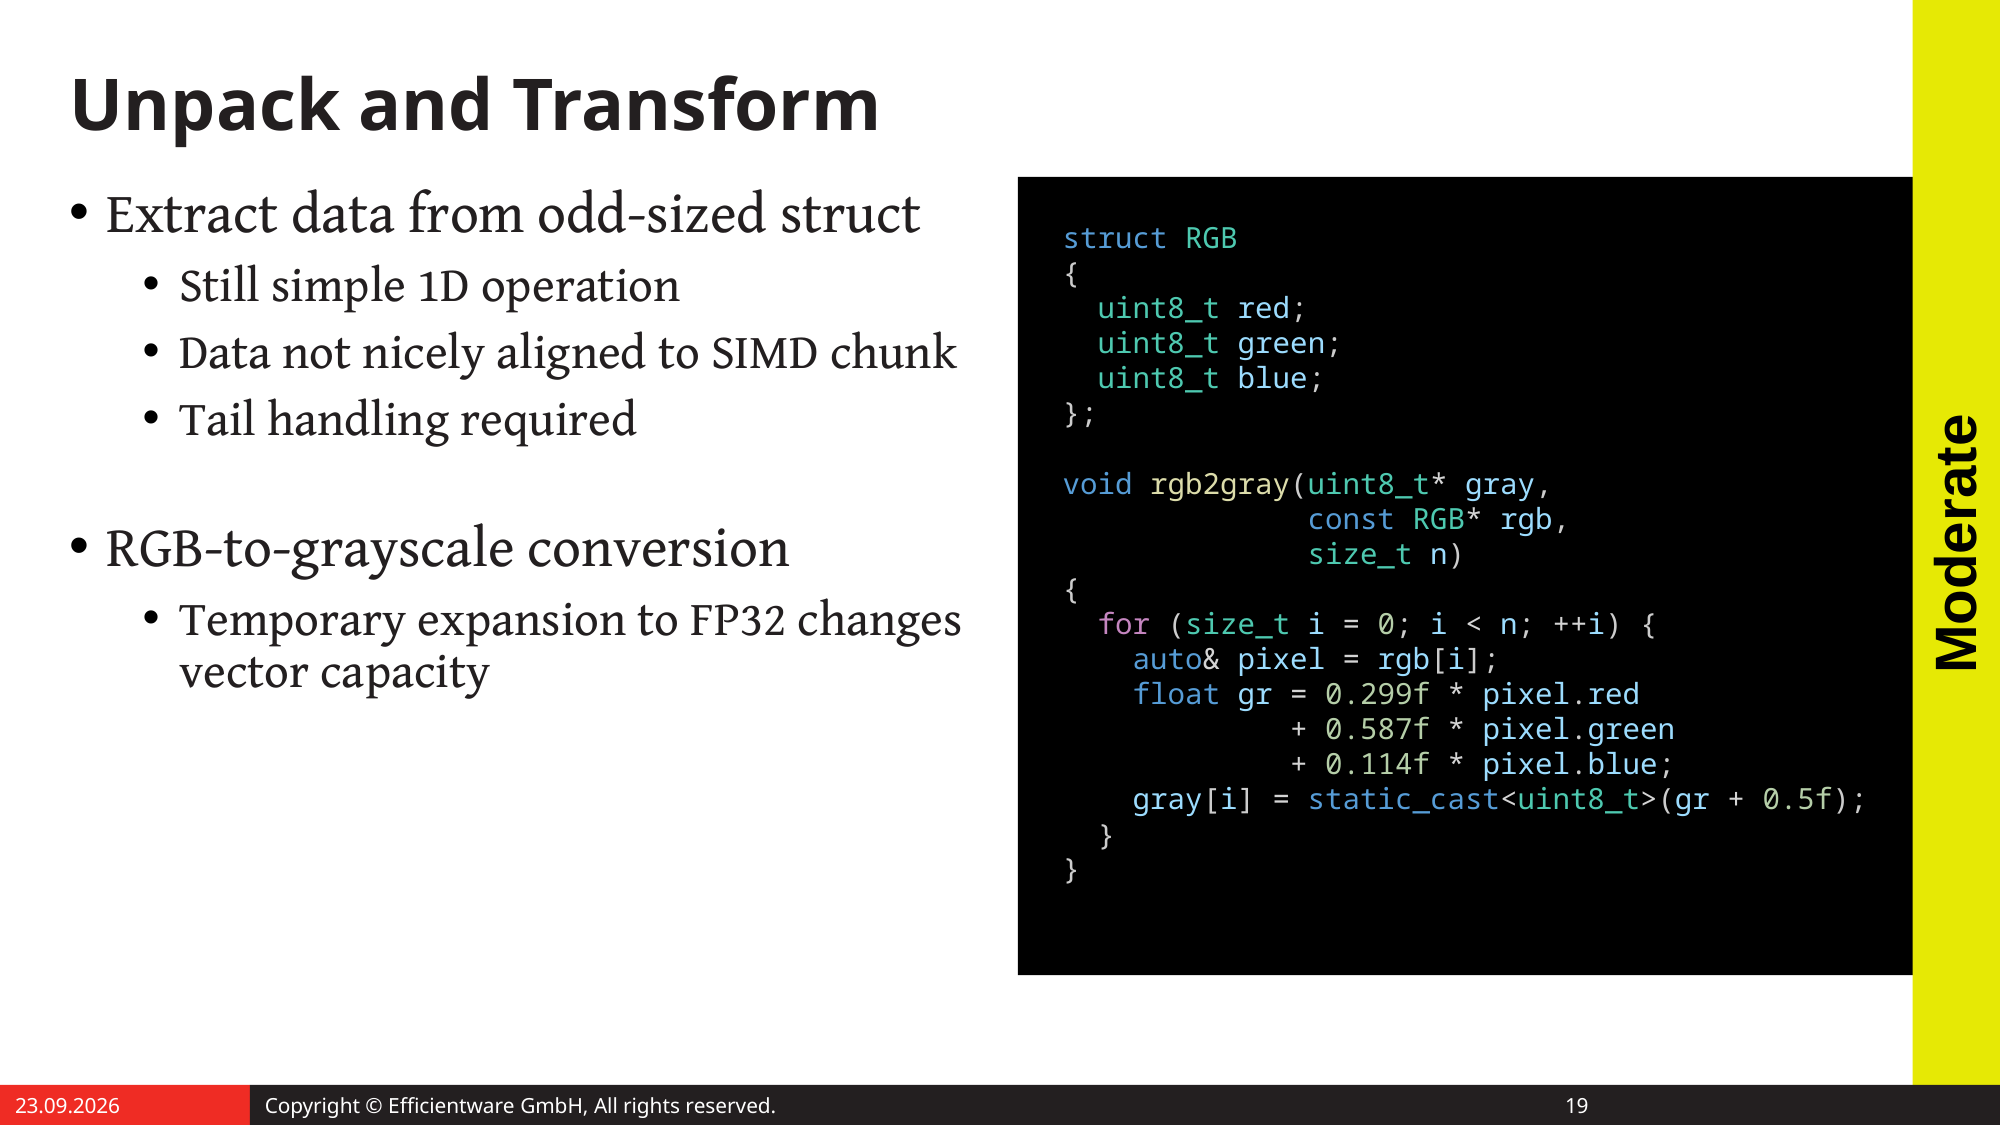

Unpack and Transform
Extract data from odd-sized struct
Still simple 1D operation
Data not nicely aligned to SIMD chunk
Tail handling required
RGB-to-grayscale conversion
Temporary expansion to FP32 changes vector capacity
Expectation
Optimal: 6 cycles / iteration (16 pixels)
Compiler will issue intermediate permutation instructions
# struct RGB { uint8_t red; uint8_t green; uint8_t blue; }; void rgb2gray(uint8_t* gray, const RGB* rgb, size_t n) { for (size_t i = 0; i < n; ++i) {
 auto& pixel = rgb[i];
 float gr = 0.299f * pixel.red
 + 0.587f * pixel.green
 + 0.114f * pixel.blue;
 gray[i] = static_cast<uint8_t>(gr + 0.5f);
 }
}
Moderate
Copyright © Efficientware GmbH, All rights reserved.